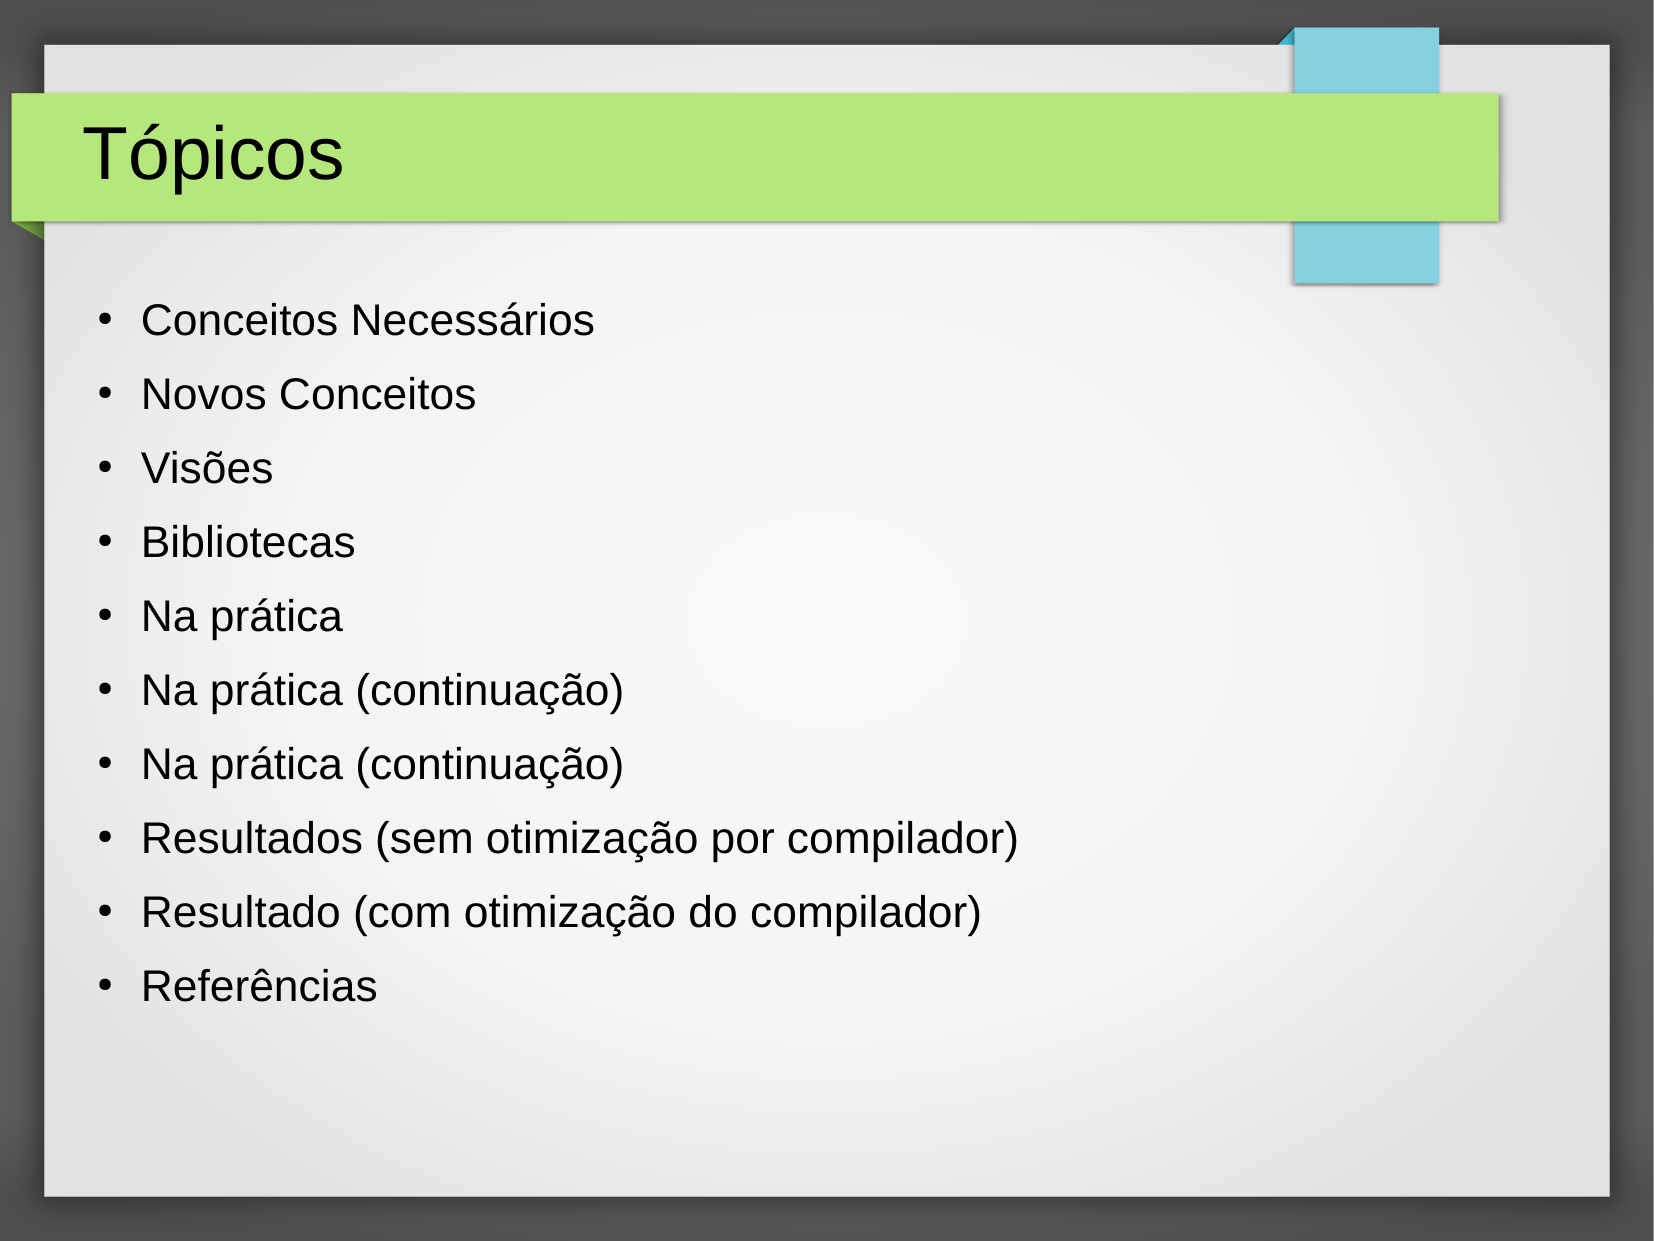

# Tópicos
Conceitos Necessários
Novos Conceitos
Visões
Bibliotecas
Na prática
Na prática (continuação)
Na prática (continuação)
Resultados (sem otimização por compilador)
Resultado (com otimização do compilador)
Referências